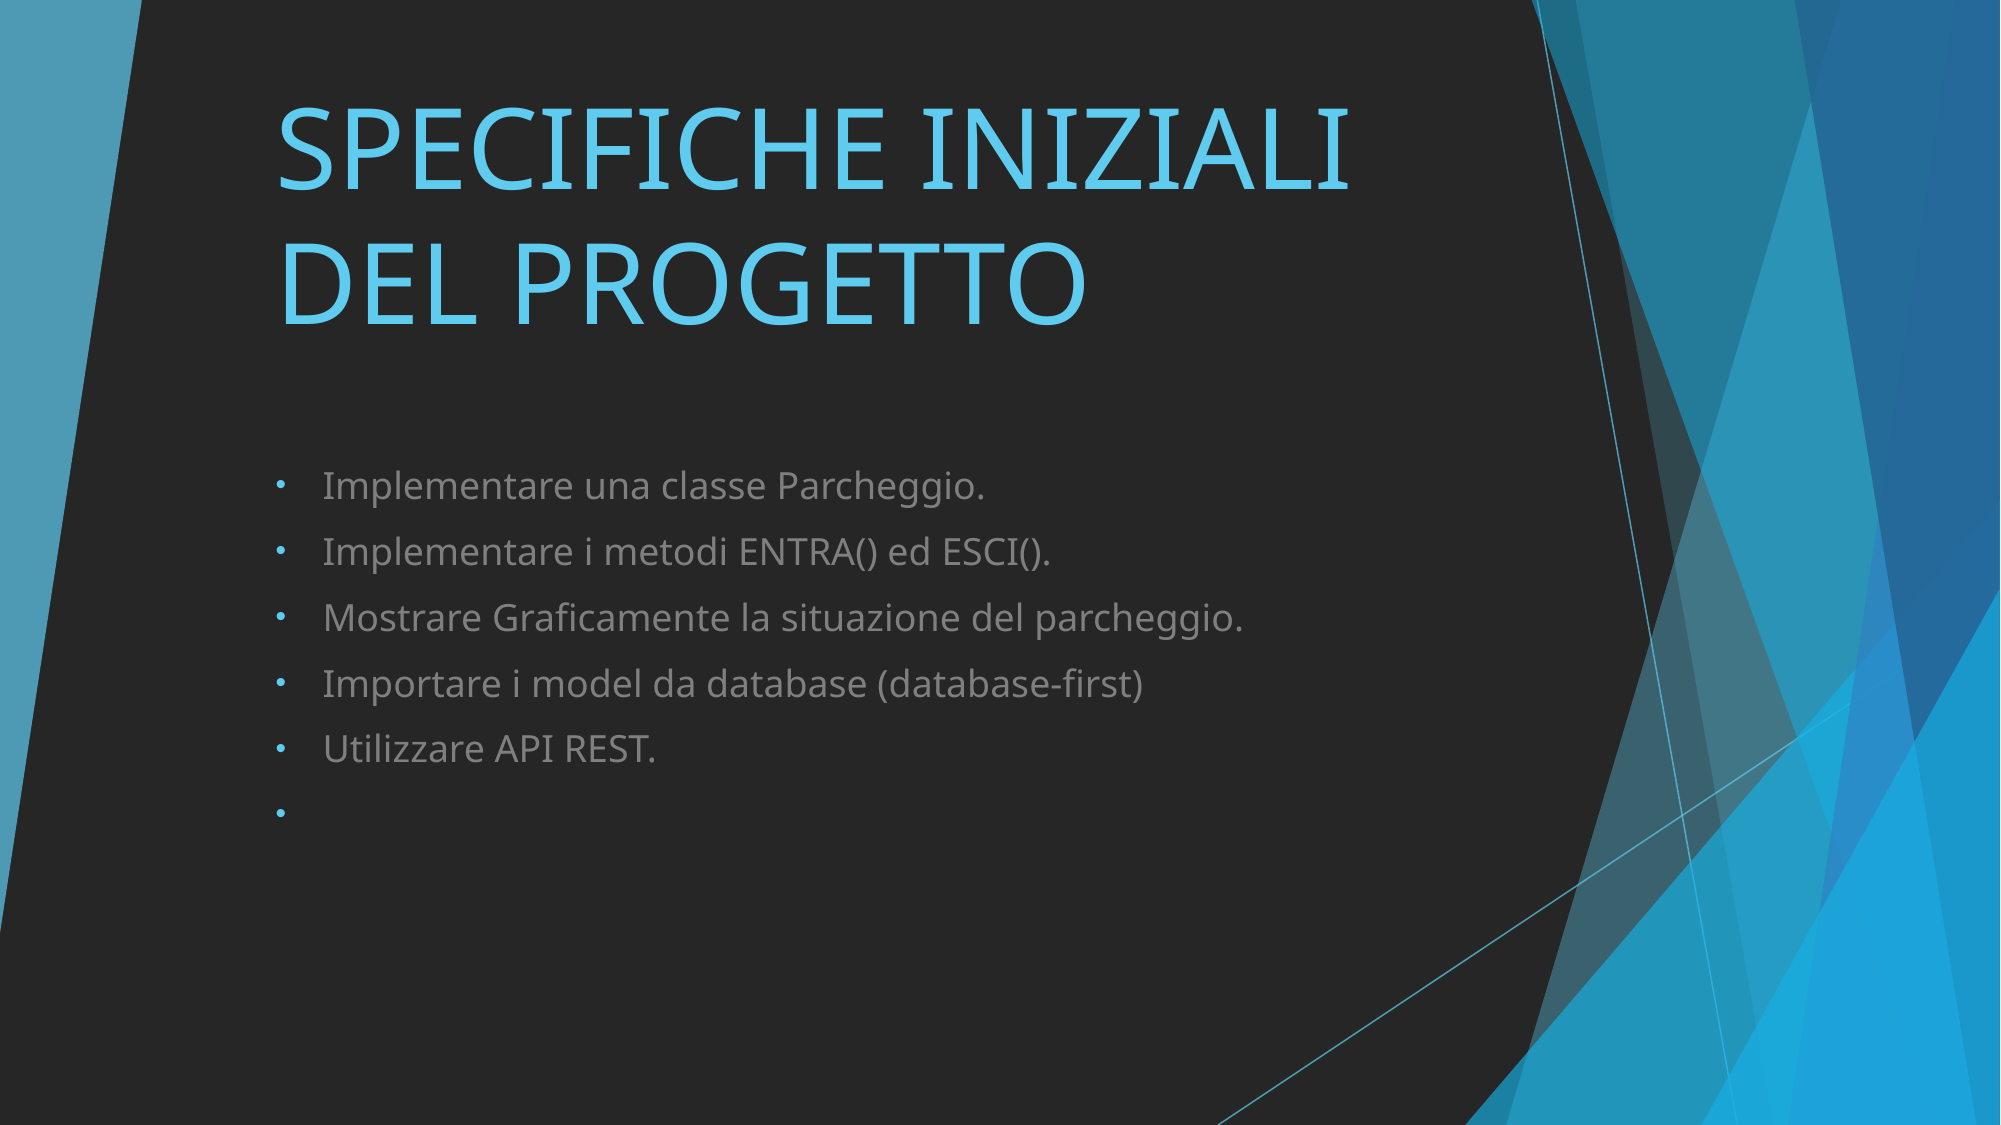

# SPECIFICHE INIZIALI DEL PROGETTO
Implementare una classe Parcheggio.
Implementare i metodi ENTRA() ed ESCI().
Mostrare Graficamente la situazione del parcheggio.
Importare i model da database (database-first)
Utilizzare API REST.